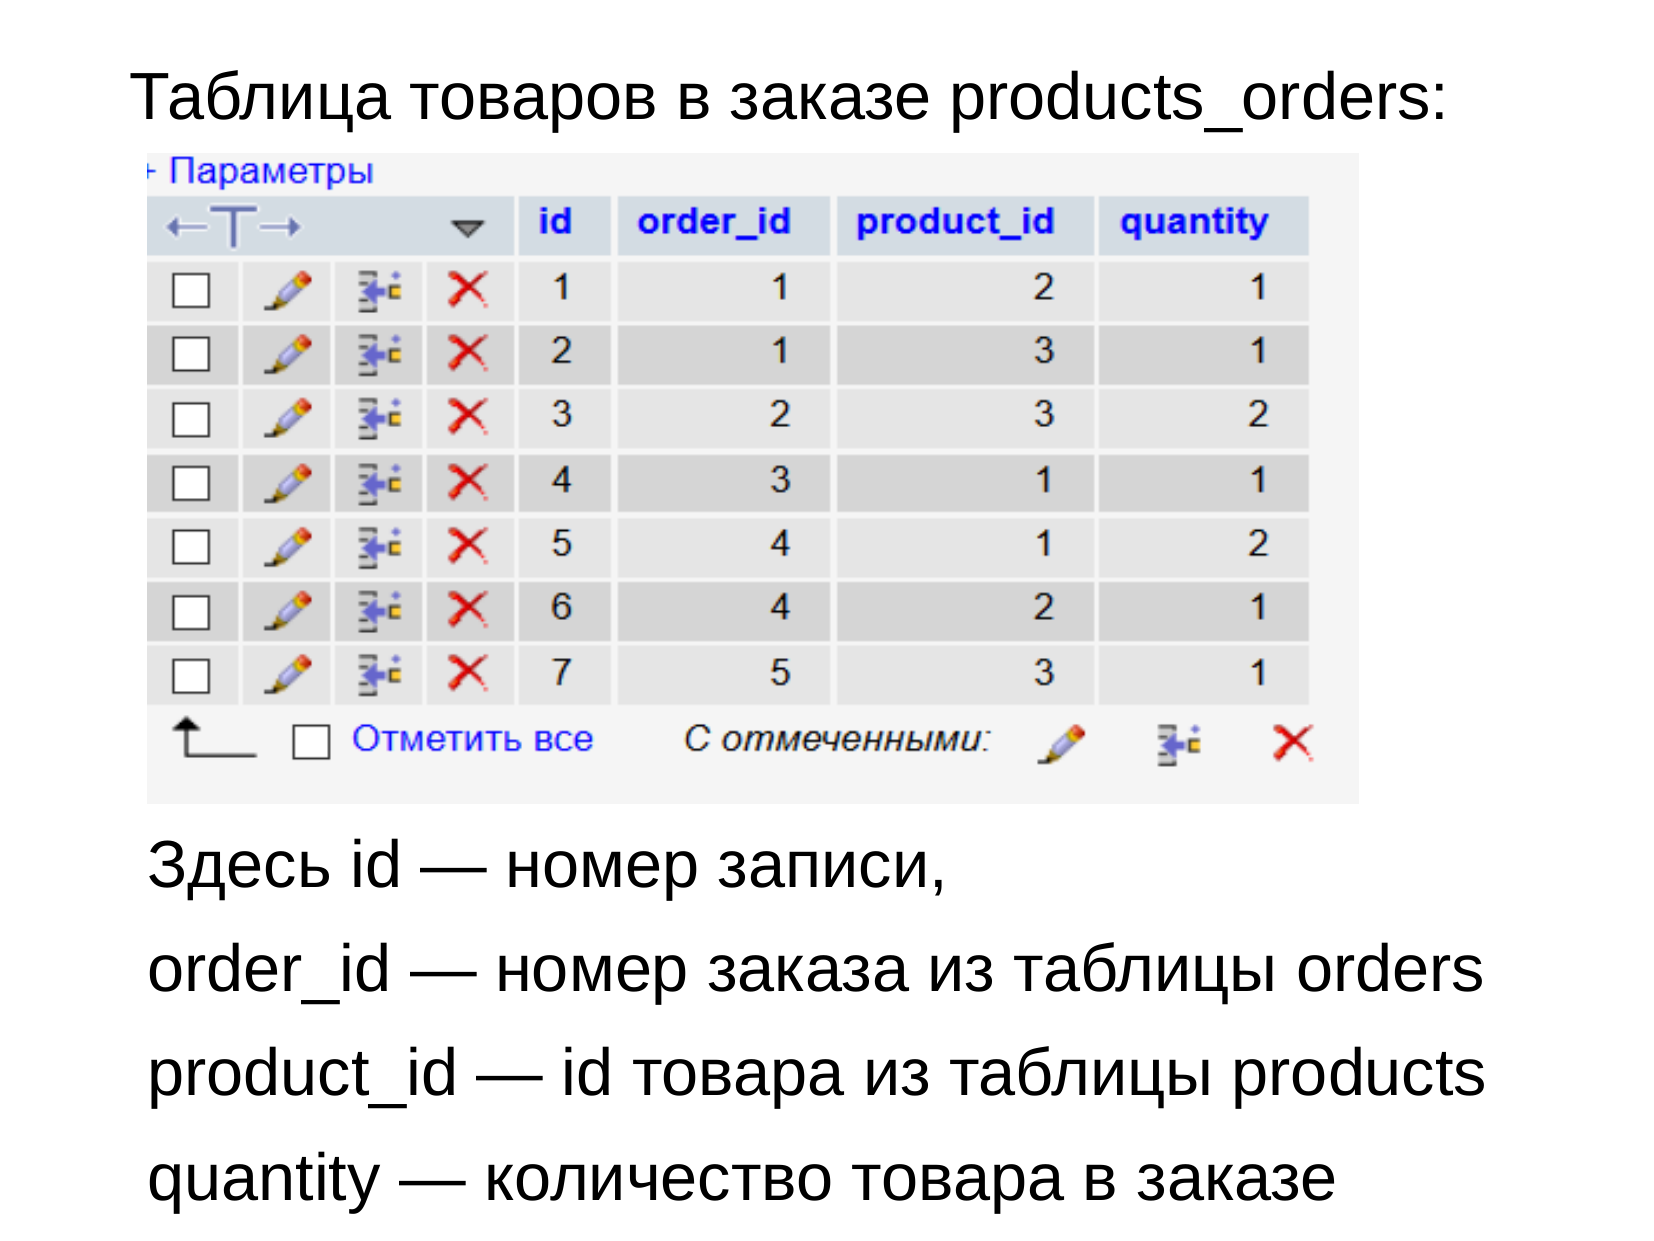

# Таблица товаров в заказе products_orders:
Здесь id — номер записи,
order_id — номер заказа из таблицы orders
product_id — id товара из таблицы products
quantity — количество товара в заказе